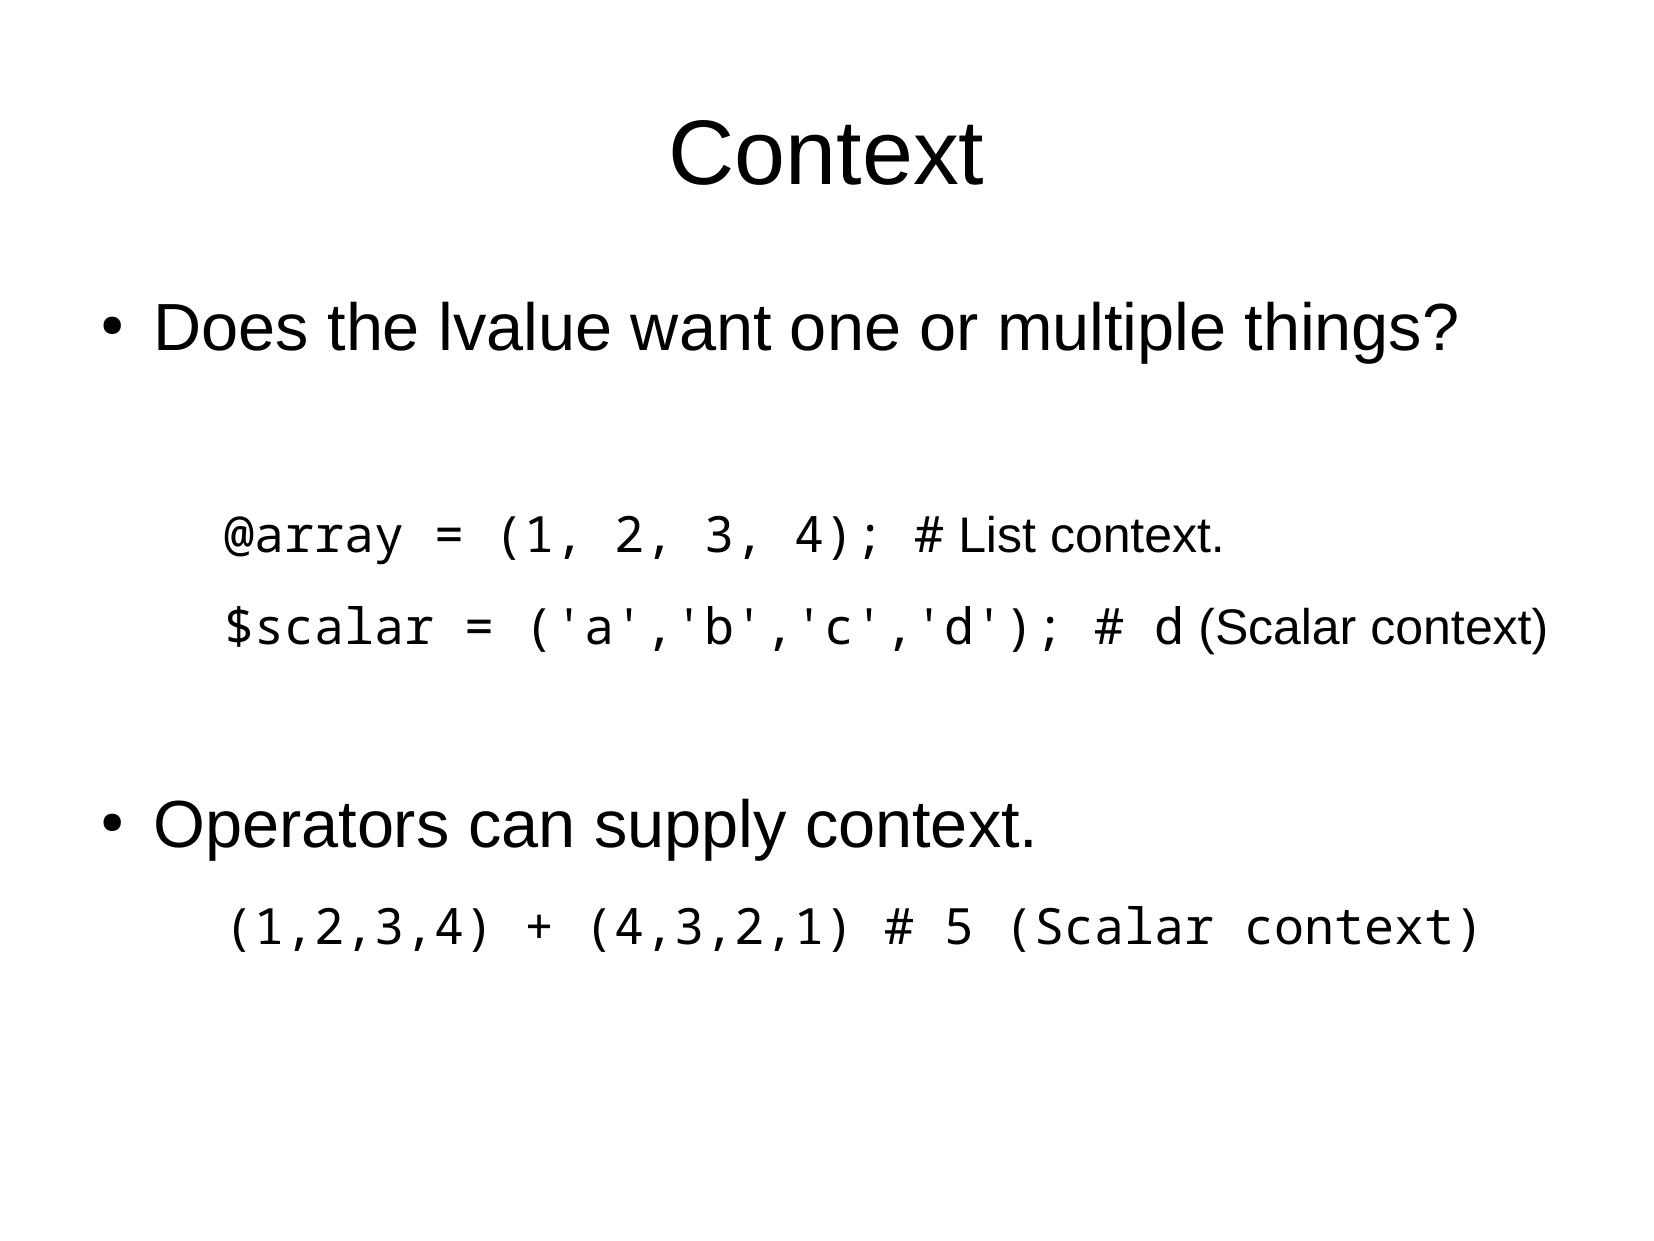

# Context
Does the lvalue want one or multiple things?
@array = (1, 2, 3, 4); # List context.
$scalar = ('a','b','c','d'); # d (Scalar context)
Operators can supply context.
(1,2,3,4) + (4,3,2,1) # 5 (Scalar context)